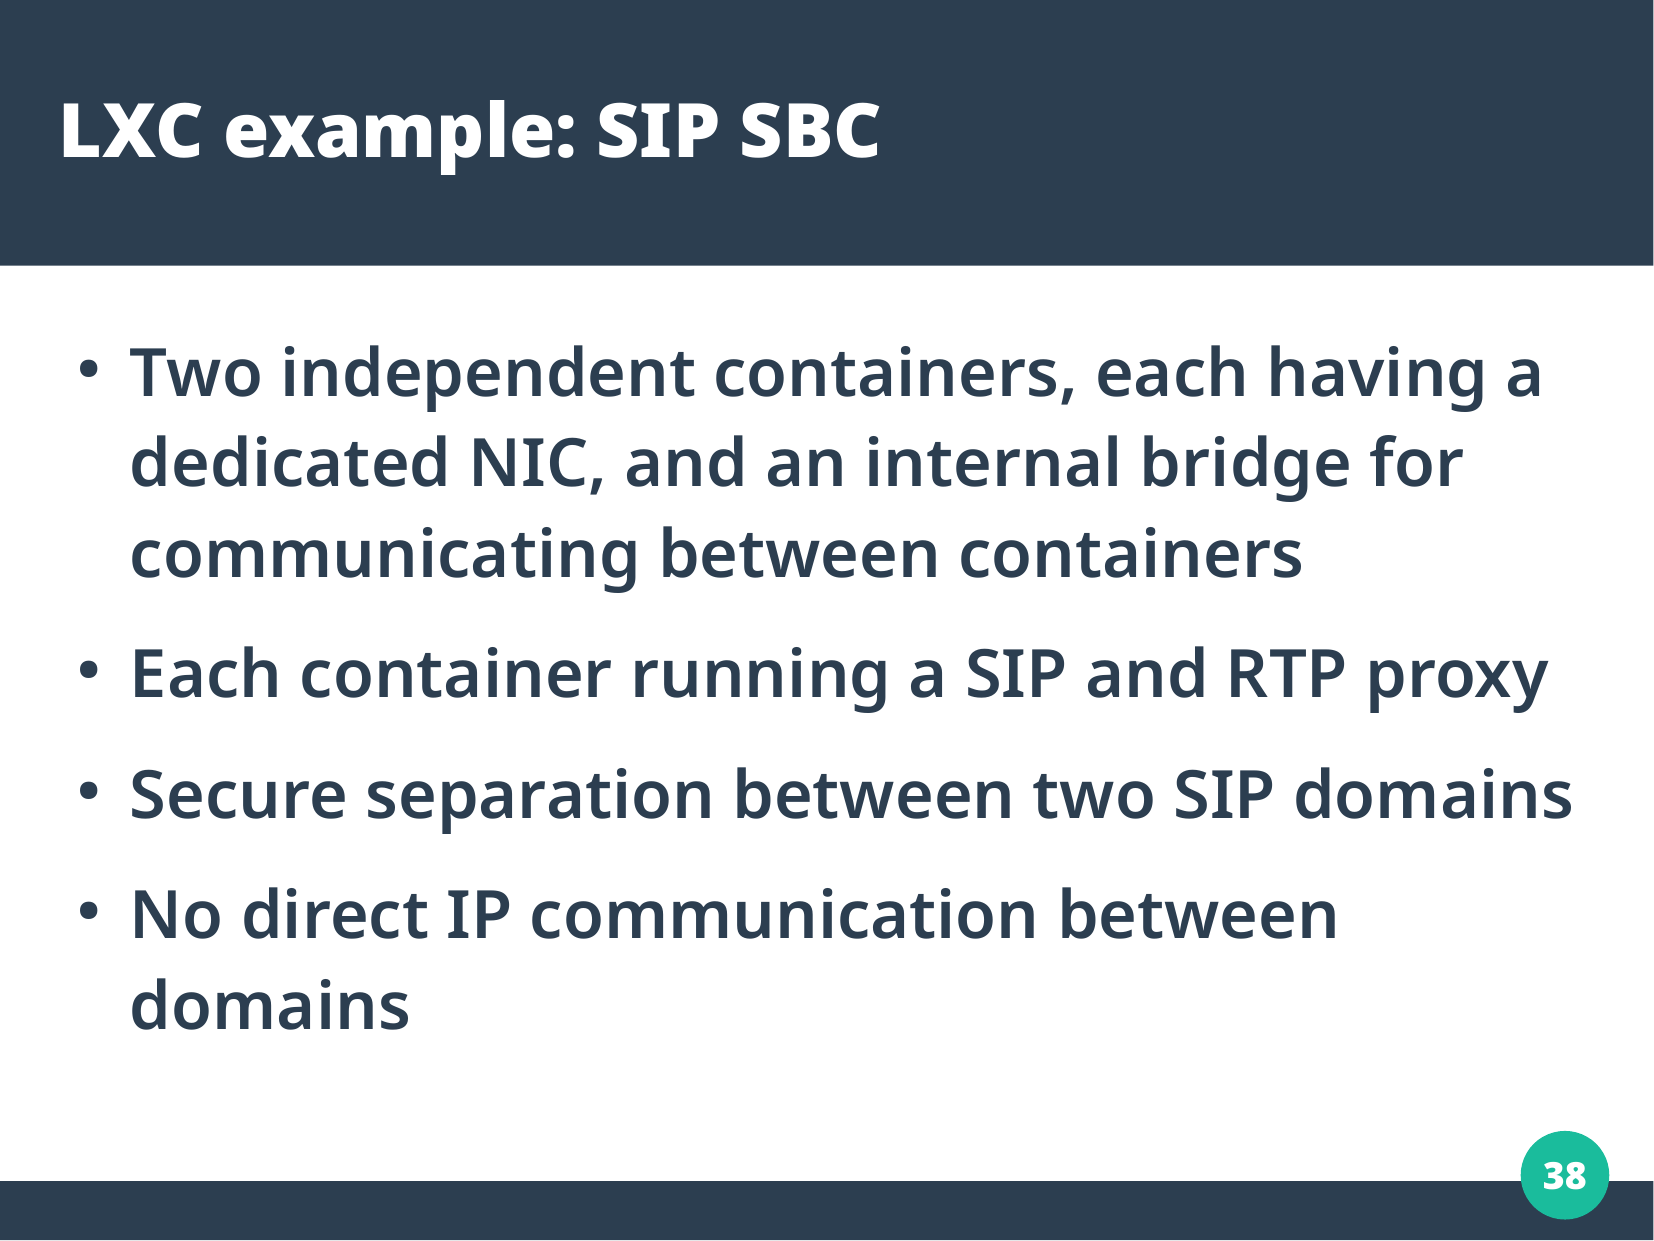

# LXC example: SIP SBC
Two independent containers, each having a dedicated NIC, and an internal bridge for communicating between containers
Each container running a SIP and RTP proxy
Secure separation between two SIP domains
No direct IP communication between domains
38